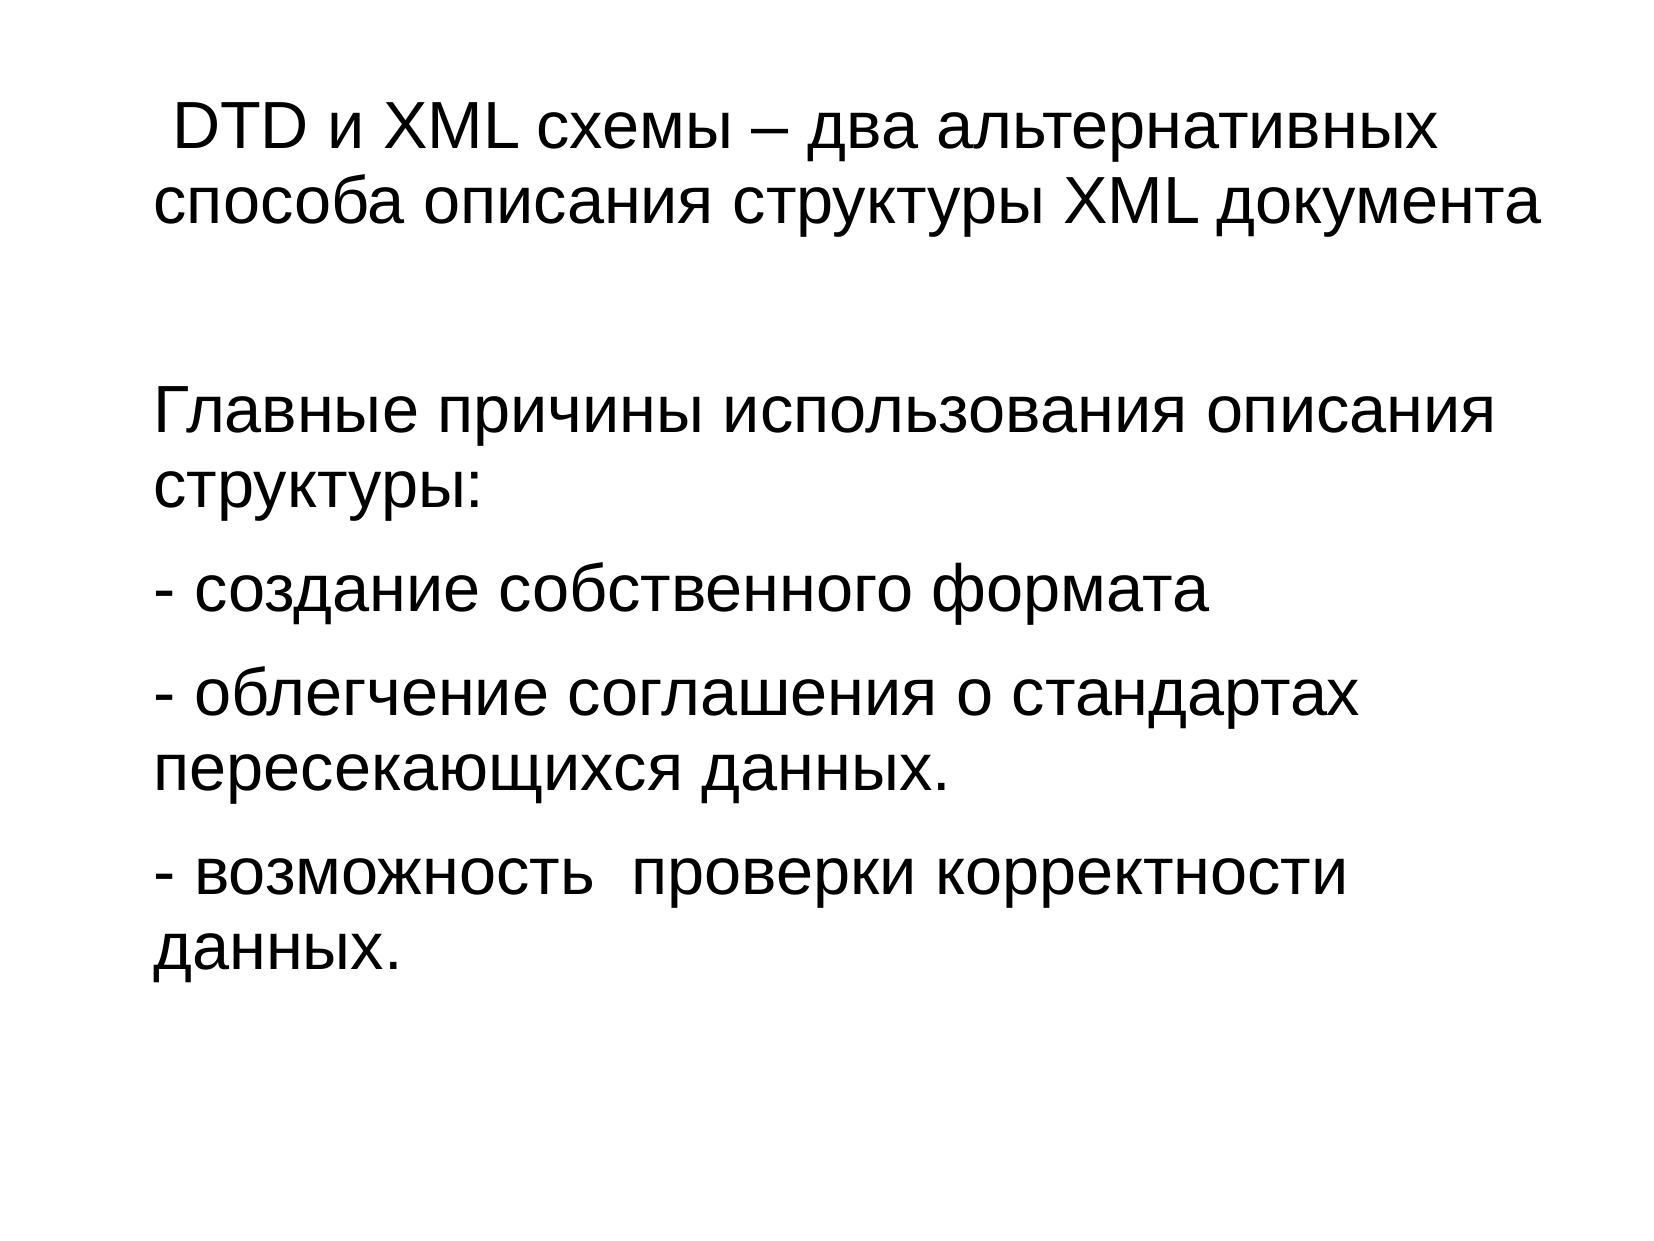

# DTD и XML схемы – два альтернативных способа описания структуры XML документа
Главные причины использования описания структуры:
- создание собственного формата
- облегчение соглашения о стандартах пересекающихся данных.
- возможность проверки корректности данных.